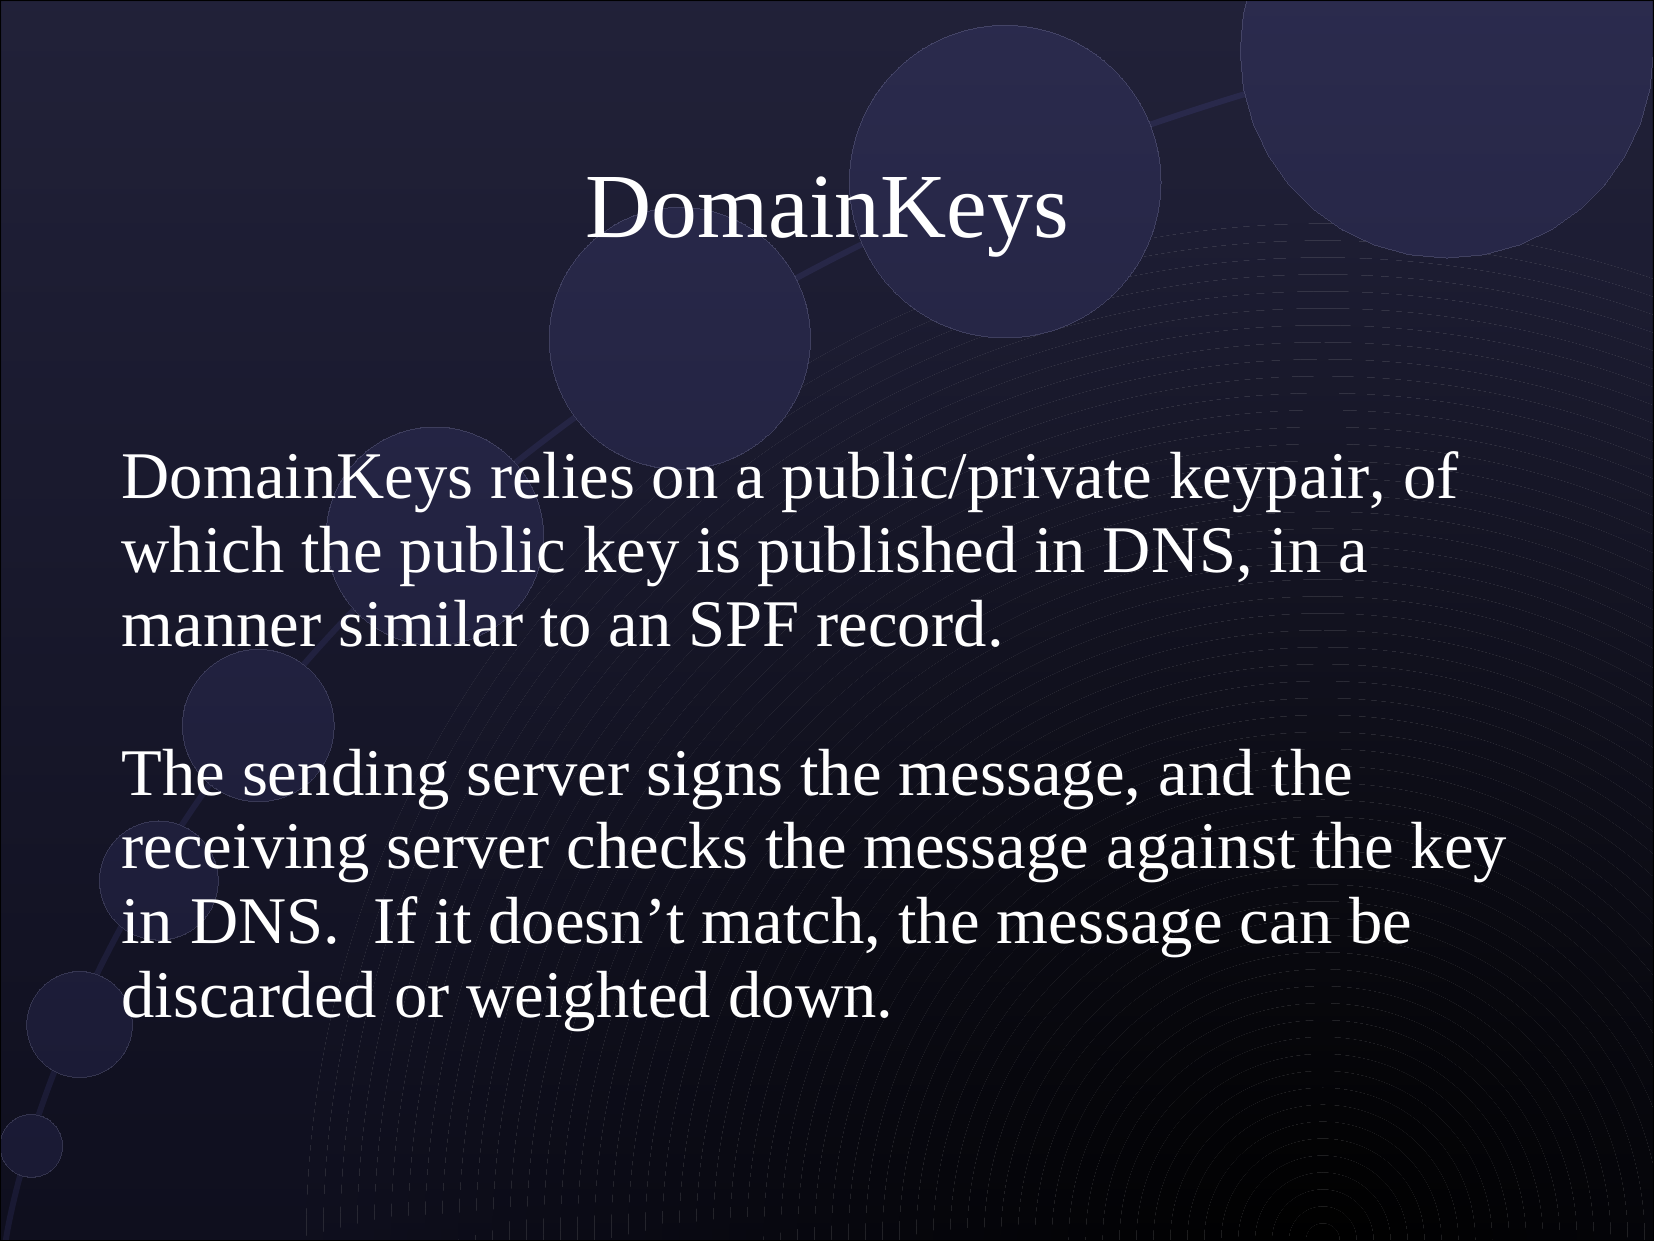

# DomainKeys
DomainKeys relies on a public/private keypair, of which the public key is published in DNS, in a manner similar to an SPF record.
The sending server signs the message, and the receiving server checks the message against the key in DNS. If it doesn’t match, the message can be discarded or weighted down.